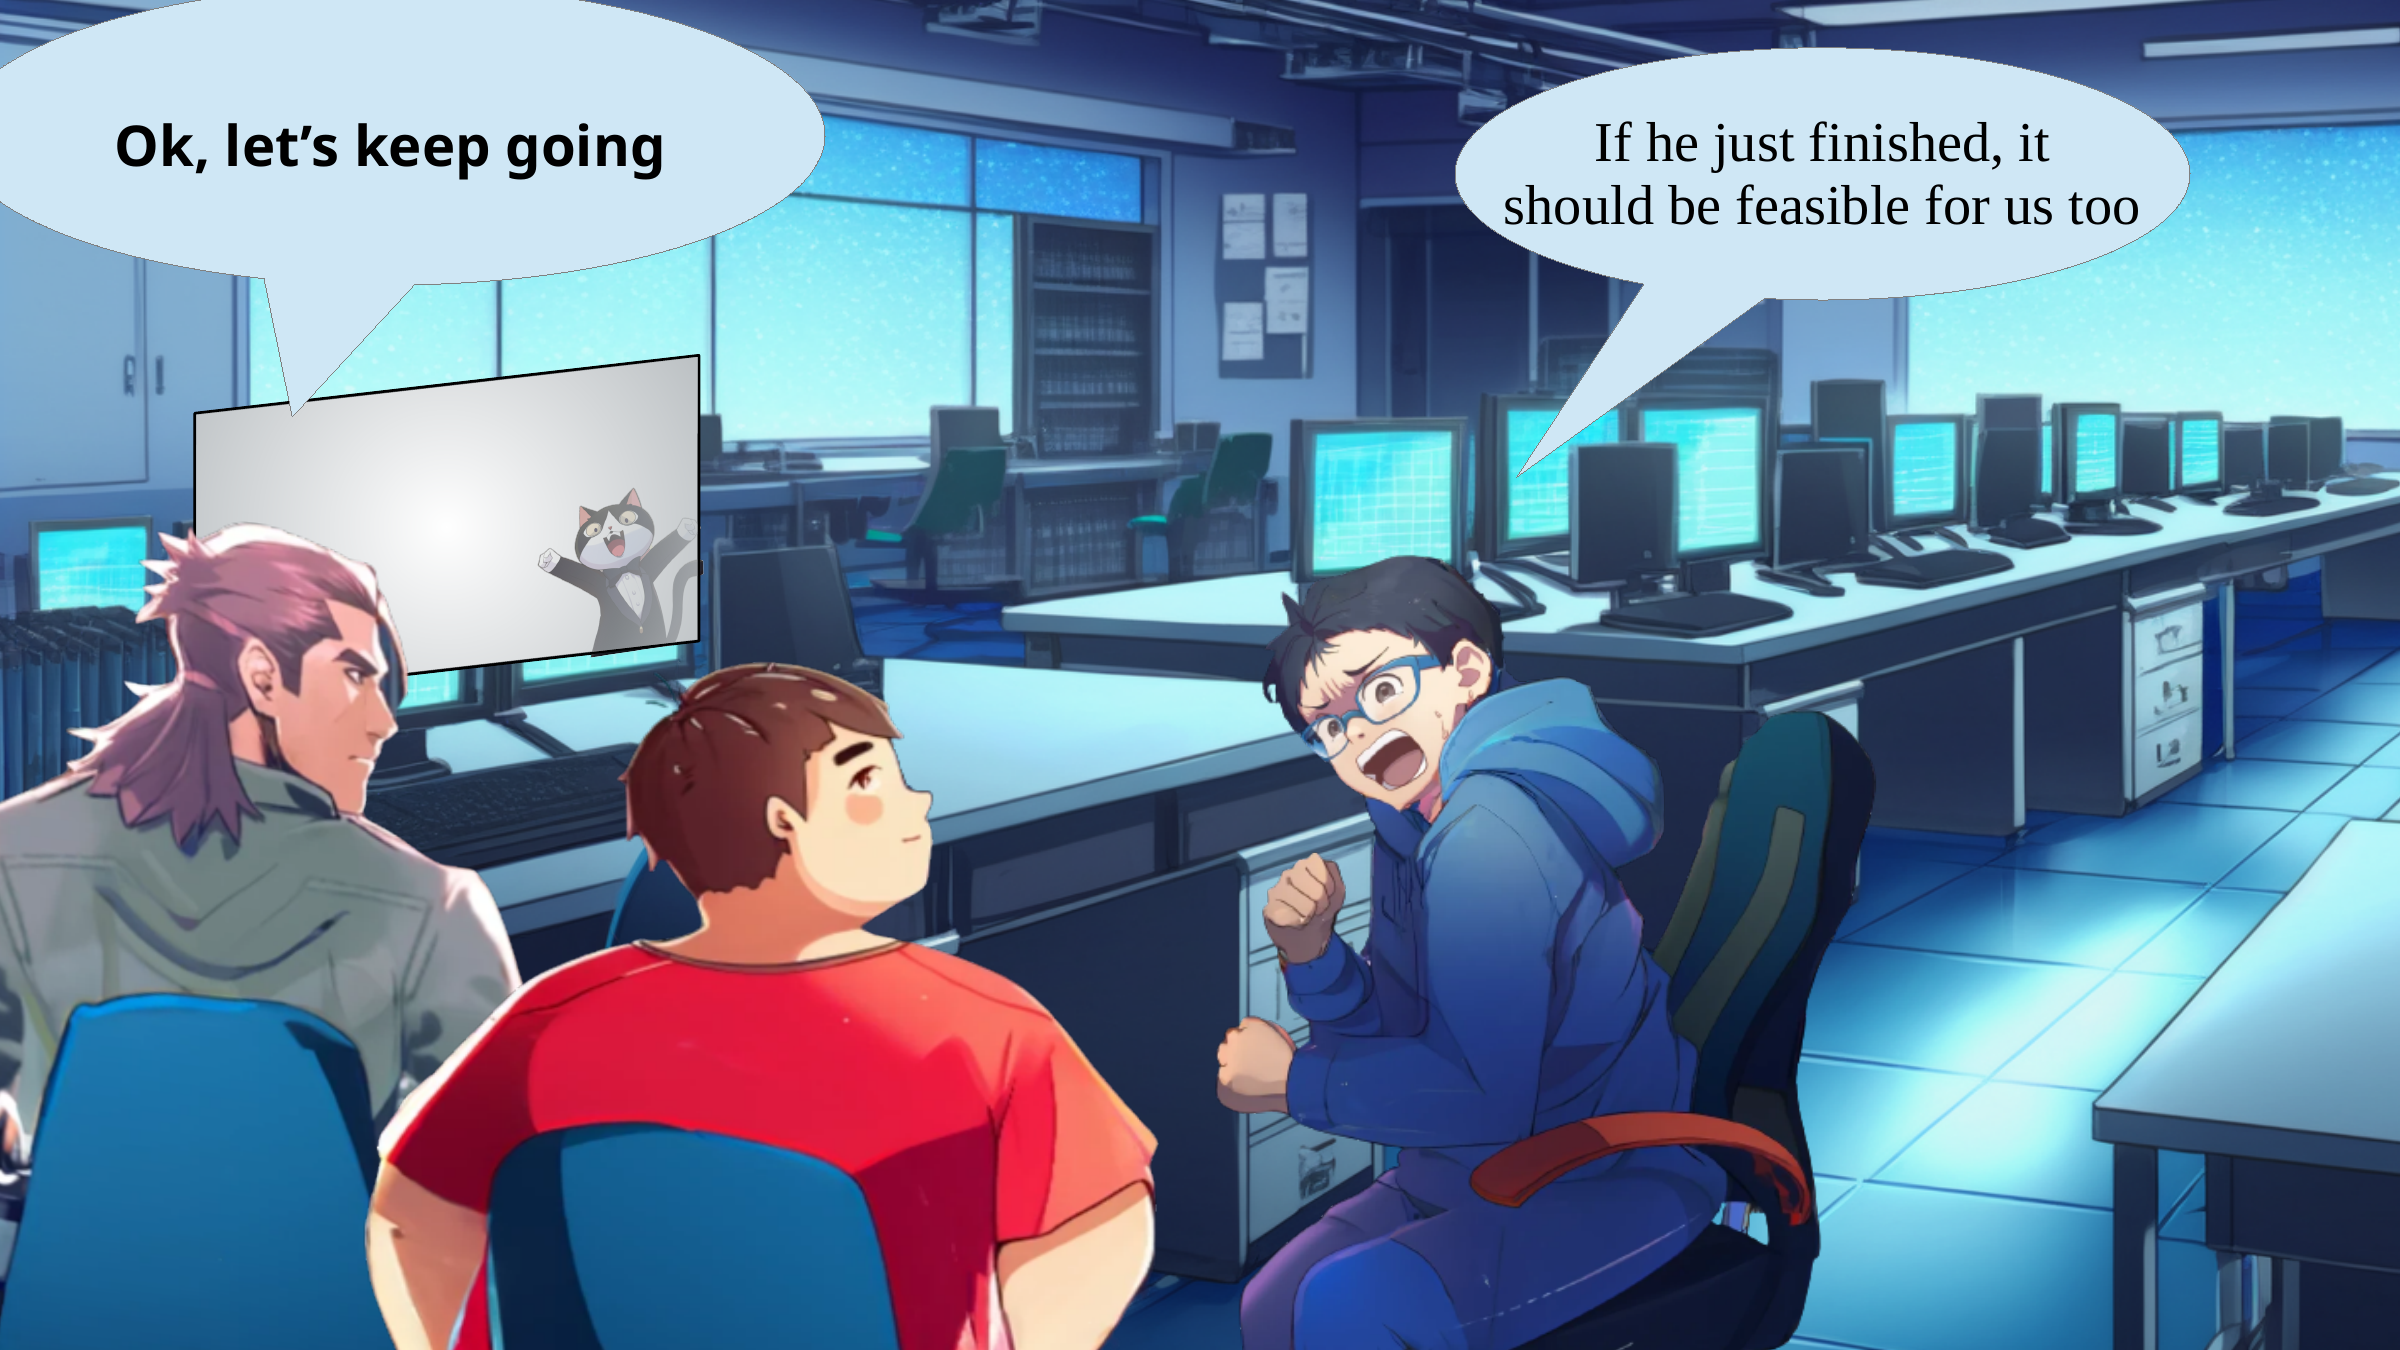

Ok, let’s keep going
If he just finished, it
should be feasible for us too